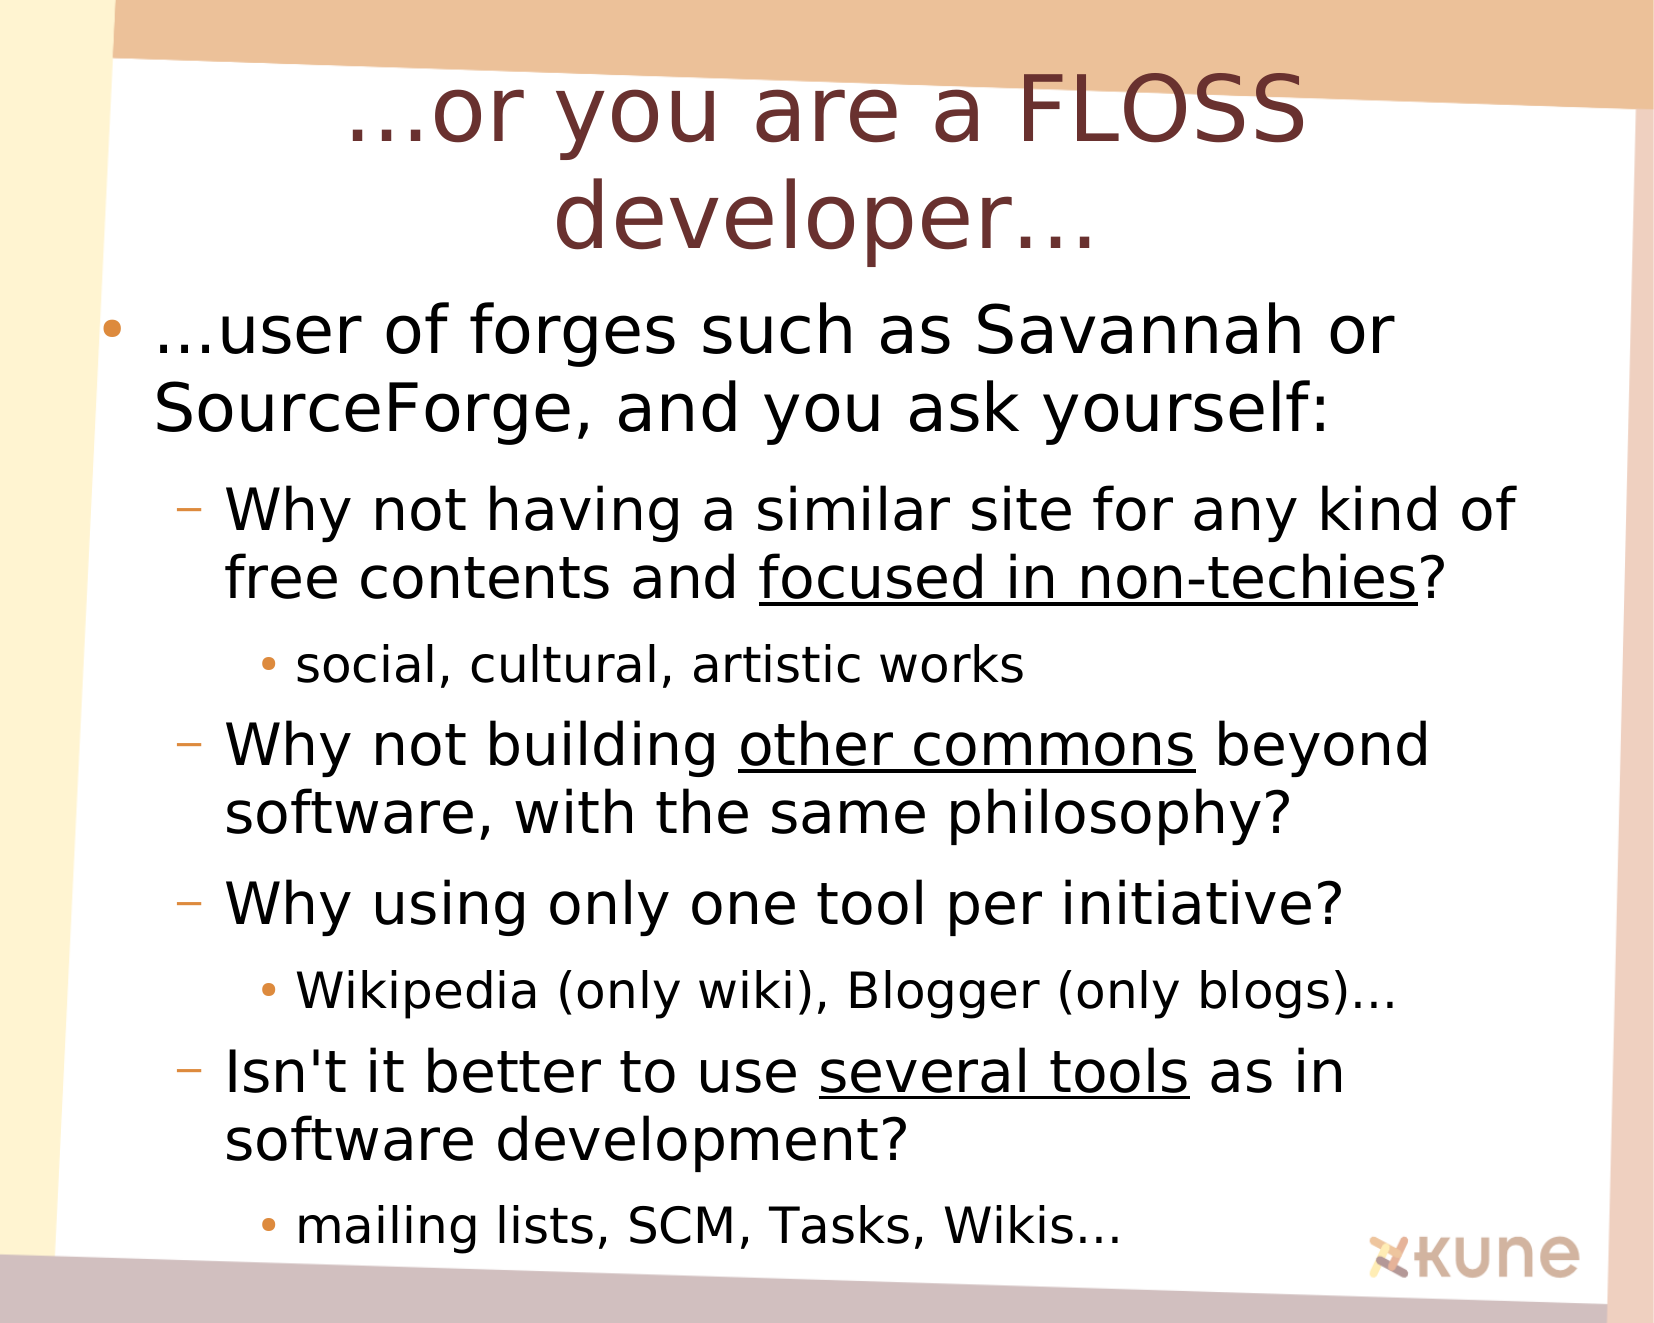

# ...or you are a FLOSS developer...
...user of forges such as Savannah or SourceForge, and you ask yourself:
Why not having a similar site for any kind of free contents and focused in non-techies?
social, cultural, artistic works
Why not building other commons beyond software, with the same philosophy?
Why using only one tool per initiative?
Wikipedia (only wiki), Blogger (only blogs)...
Isn't it better to use several tools as in software development?
mailing lists, SCM, Tasks, Wikis...